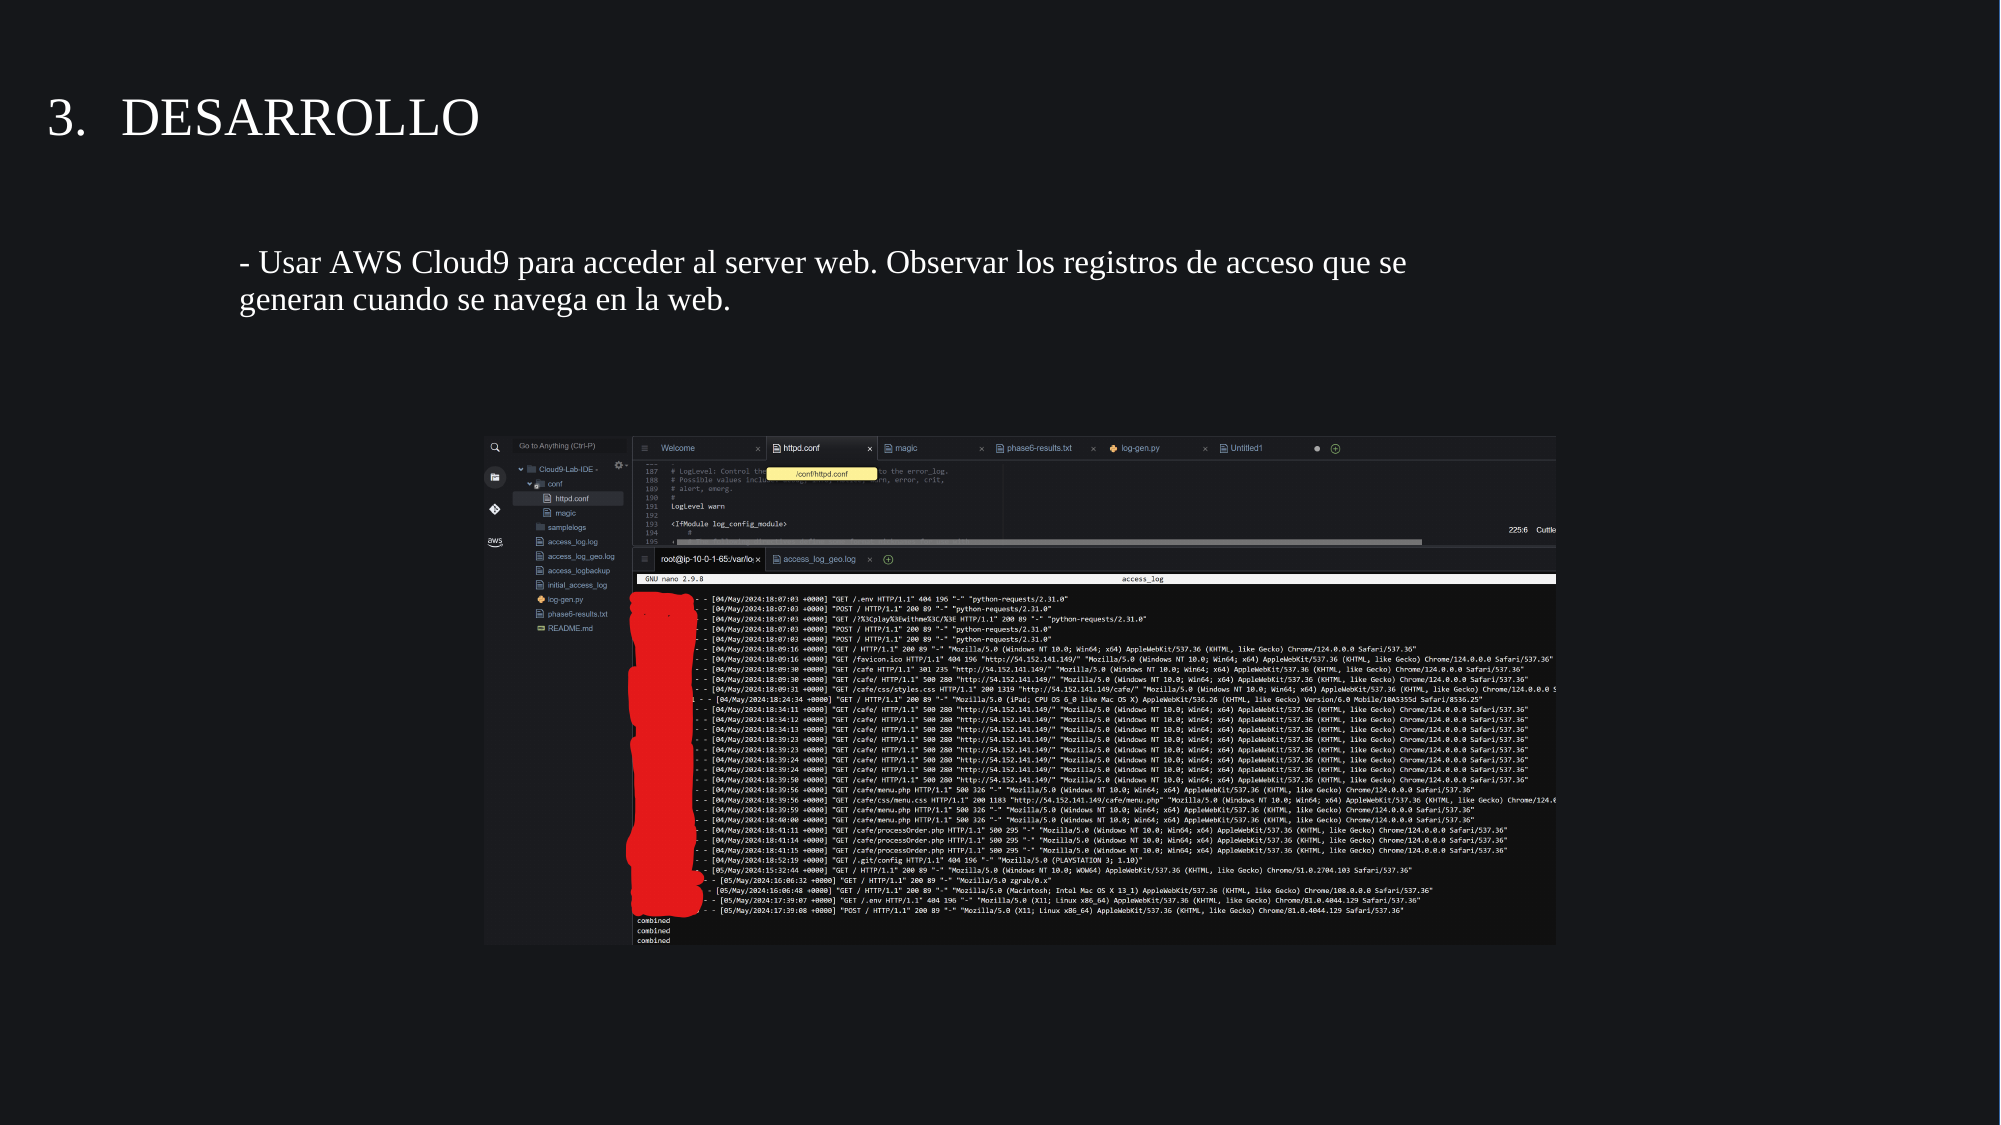

# 3.	DESARROLLO
- Usar AWS Cloud9 para acceder al server web. Observar los registros de acceso que se generan cuando se navega en la web.